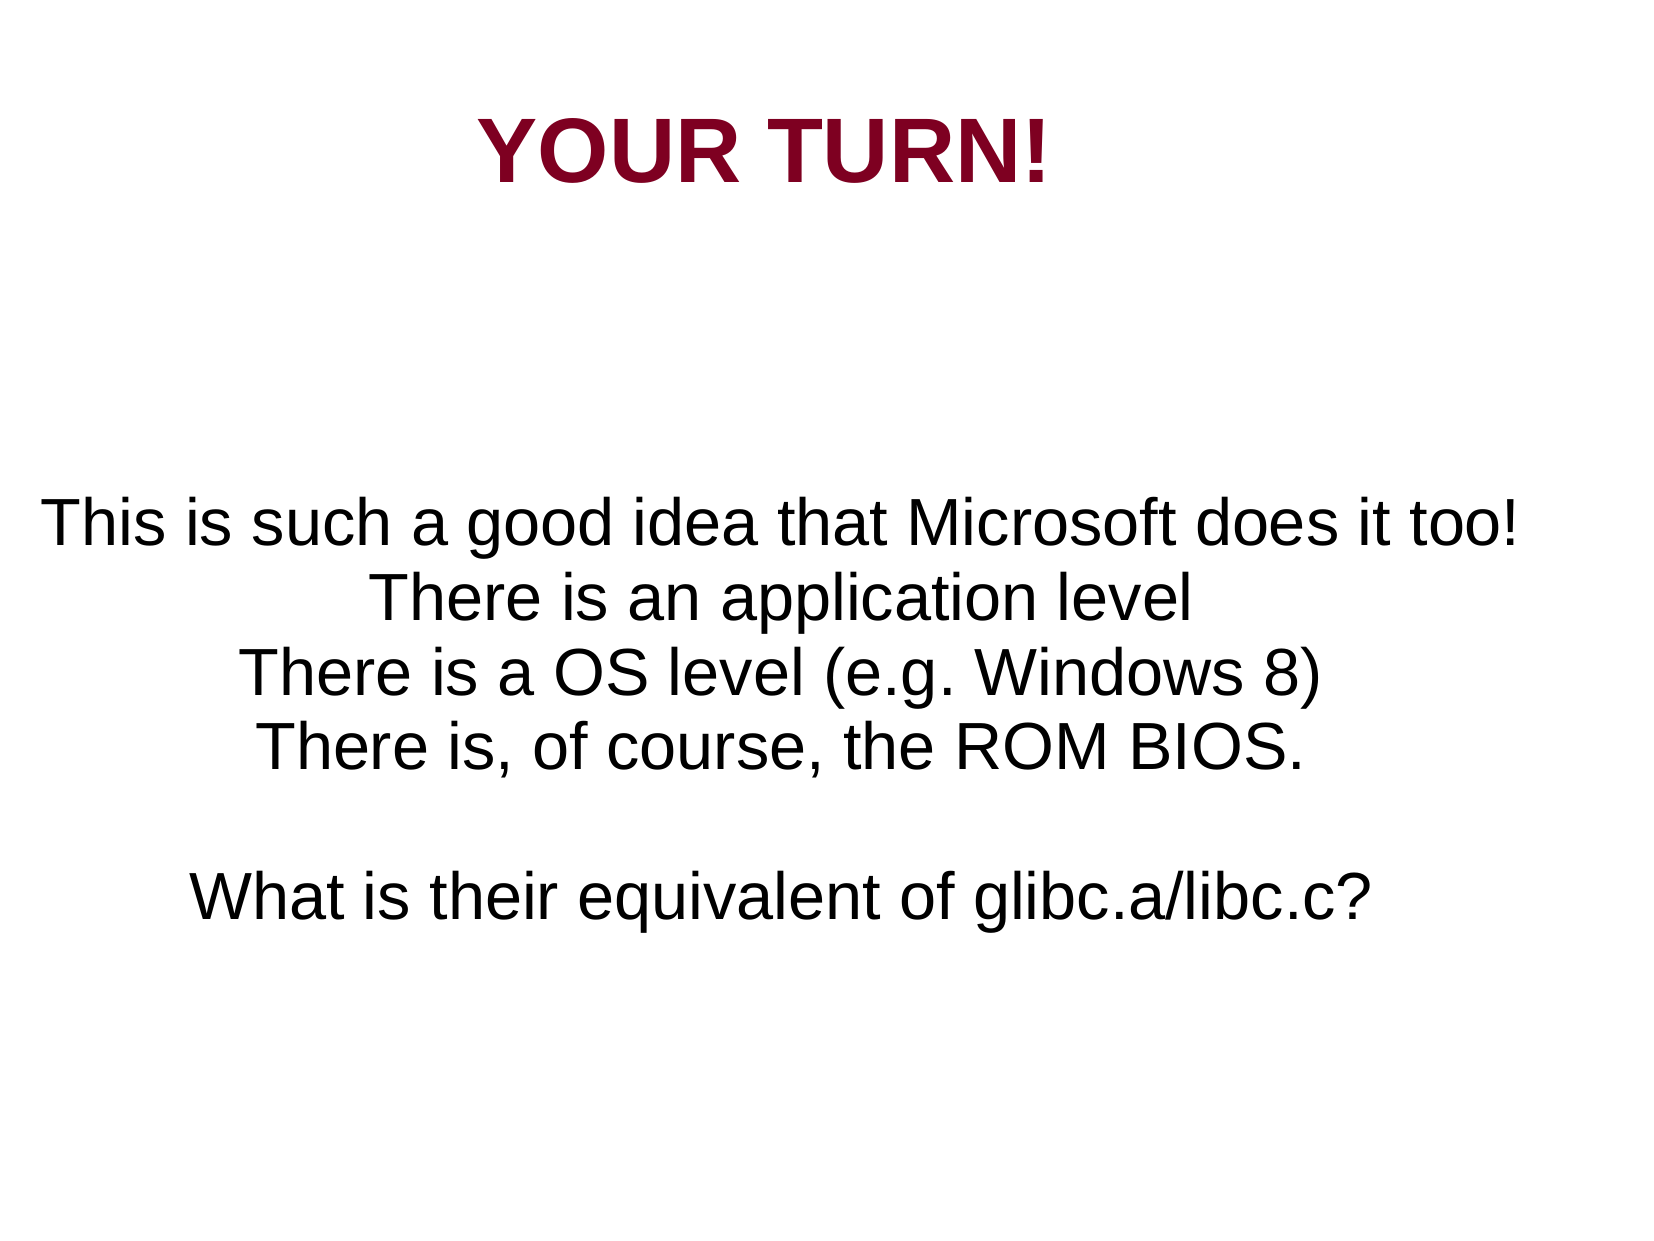

# YOUR TURN!
This is such a good idea that Microsoft does it too!
There is an application level
There is a OS level (e.g. Windows 8)
There is, of course, the ROM BIOS.
What is their equivalent of glibc.a/libc.c?